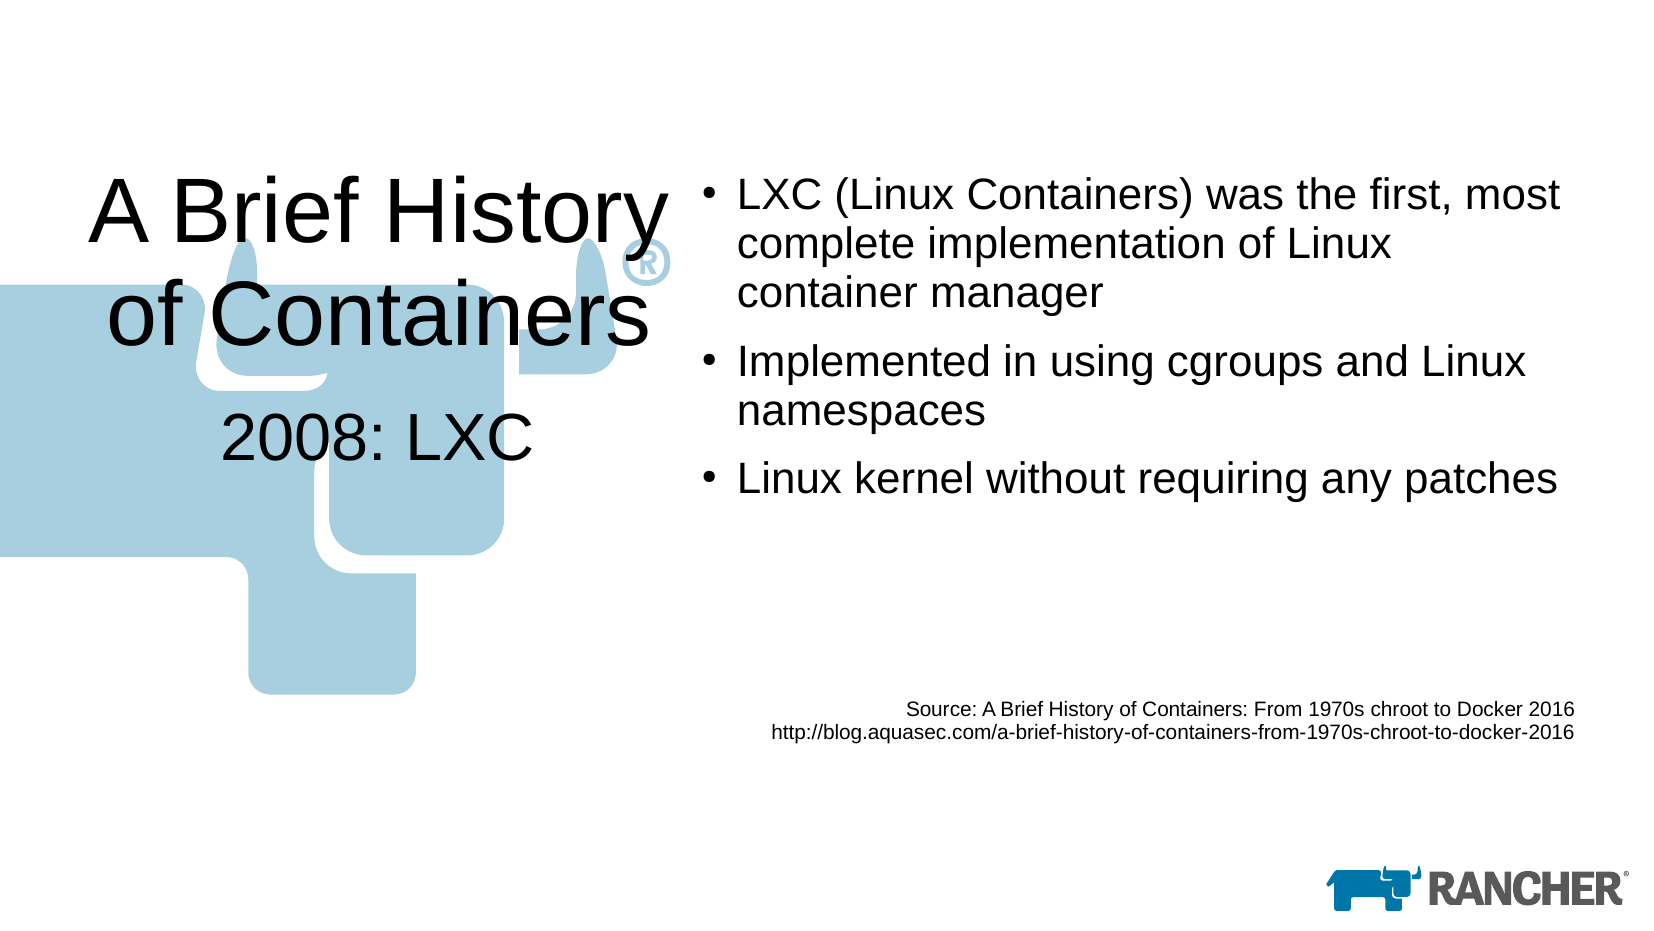

# A Brief History of Containers
LXC (Linux Containers) was the first, most complete implementation of Linux container manager
Implemented in using cgroups and Linux namespaces
Linux kernel without requiring any patches
2008: LXC
Source: A Brief History of Containers: From 1970s chroot to Docker 2016
http://blog.aquasec.com/a-brief-history-of-containers-from-1970s-chroot-to-docker-2016